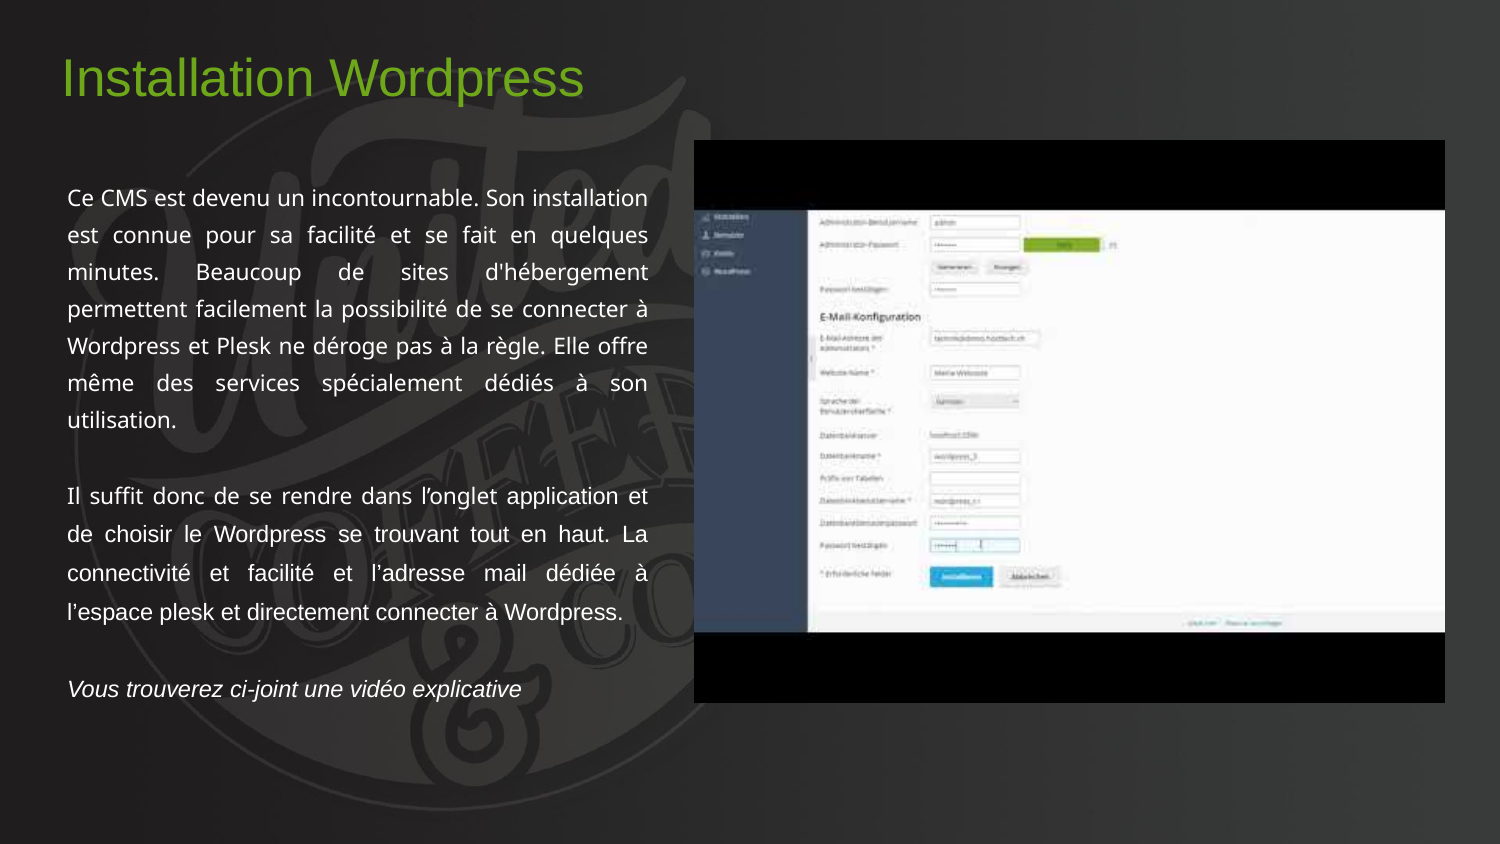

# Installation Wordpress
Ce CMS est devenu un incontournable. Son installation est connue pour sa facilité et se fait en quelques minutes. Beaucoup de sites d'hébergement permettent facilement la possibilité de se connecter à Wordpress et Plesk ne déroge pas à la règle. Elle offre même des services spécialement dédiés à son utilisation.
Il suffit donc de se rendre dans l’onglet application et de choisir le Wordpress se trouvant tout en haut. La connectivité et facilité et l’adresse mail dédiée à l’espace plesk et directement connecter à Wordpress.
Vous trouverez ci-joint une vidéo explicative